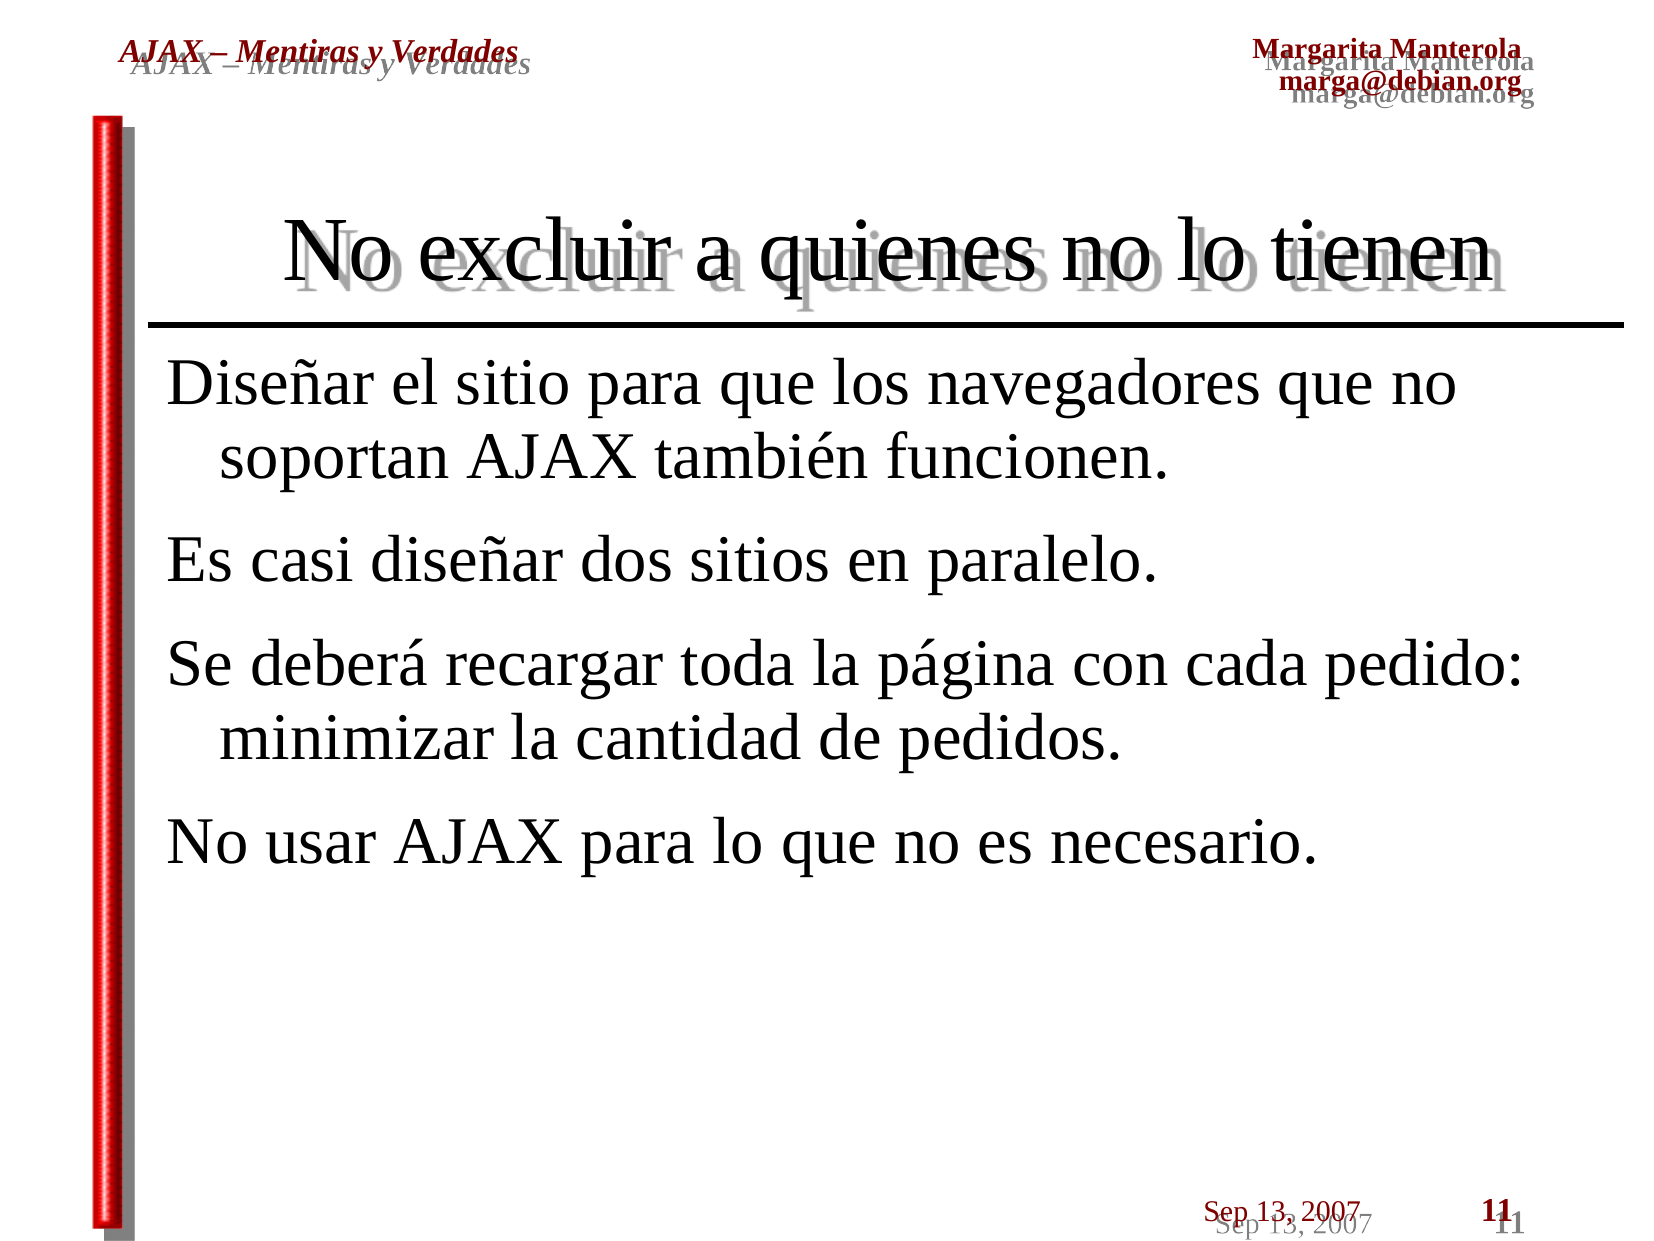

# No excluir a quienes no lo tienen
Diseñar el sitio para que los navegadores que no soportan AJAX también funcionen.
Es casi diseñar dos sitios en paralelo.
Se deberá recargar toda la página con cada pedido: minimizar la cantidad de pedidos.
No usar AJAX para lo que no es necesario.